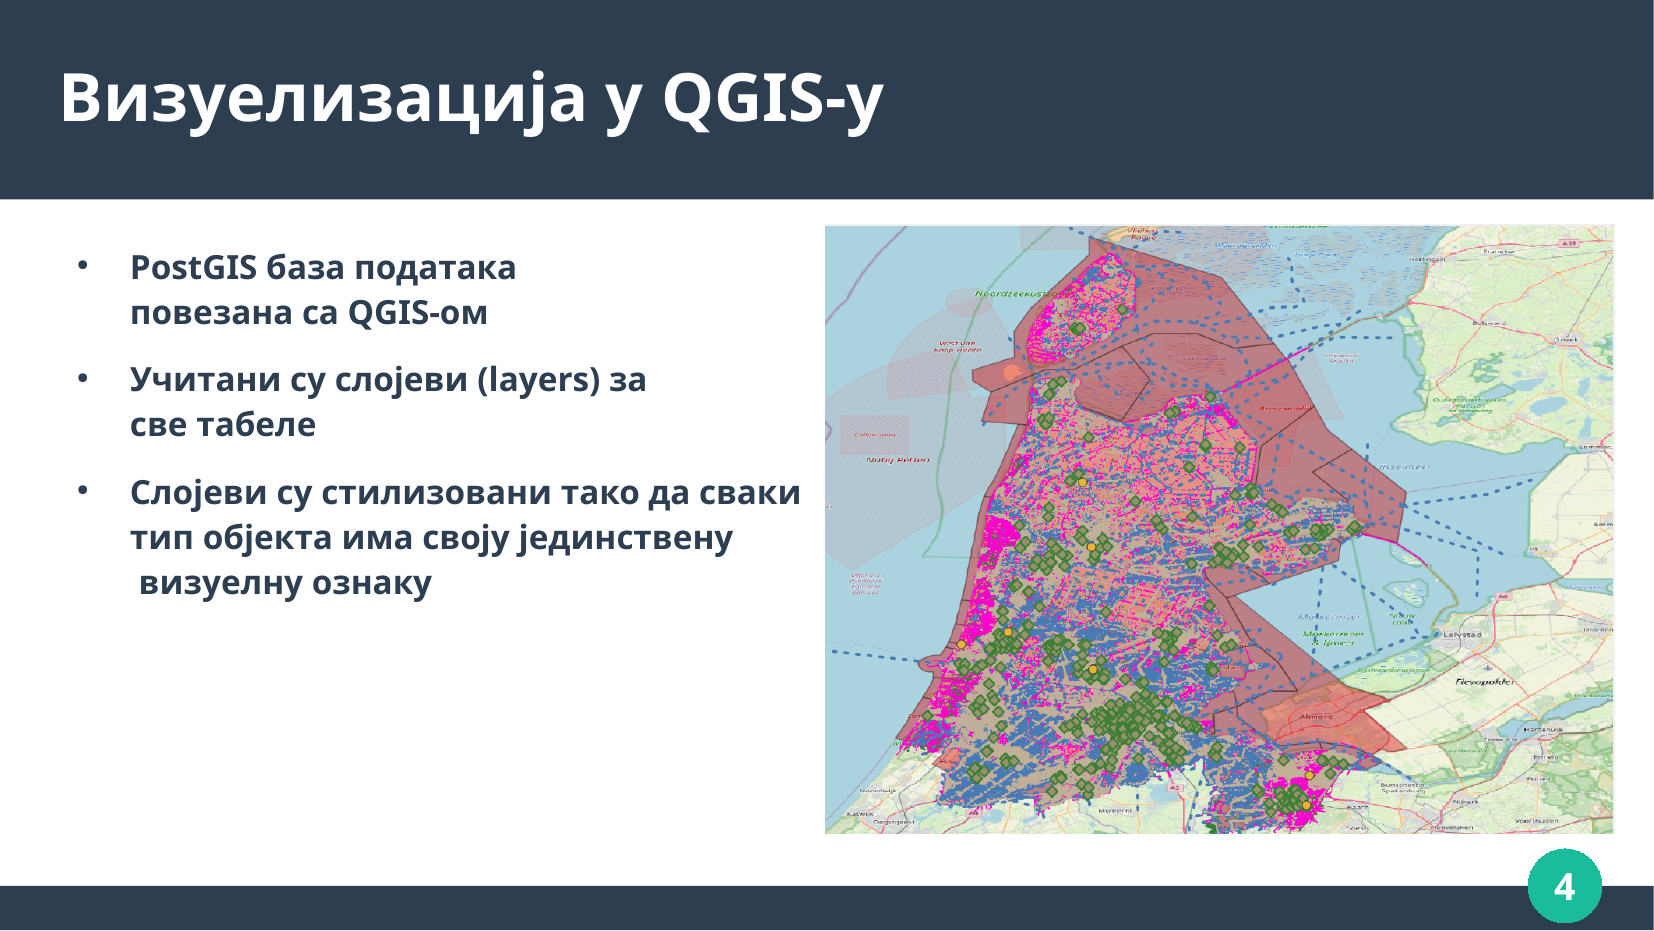

# Визуелизација у QGIS-у
PostGIS база података
повезана са QGIS-ом
Учитани су слојеви (layers) за
све табеле
Слојеви су стилизовани тако да сваки
тип објекта има своју јединствену
 визуелну ознаку
4